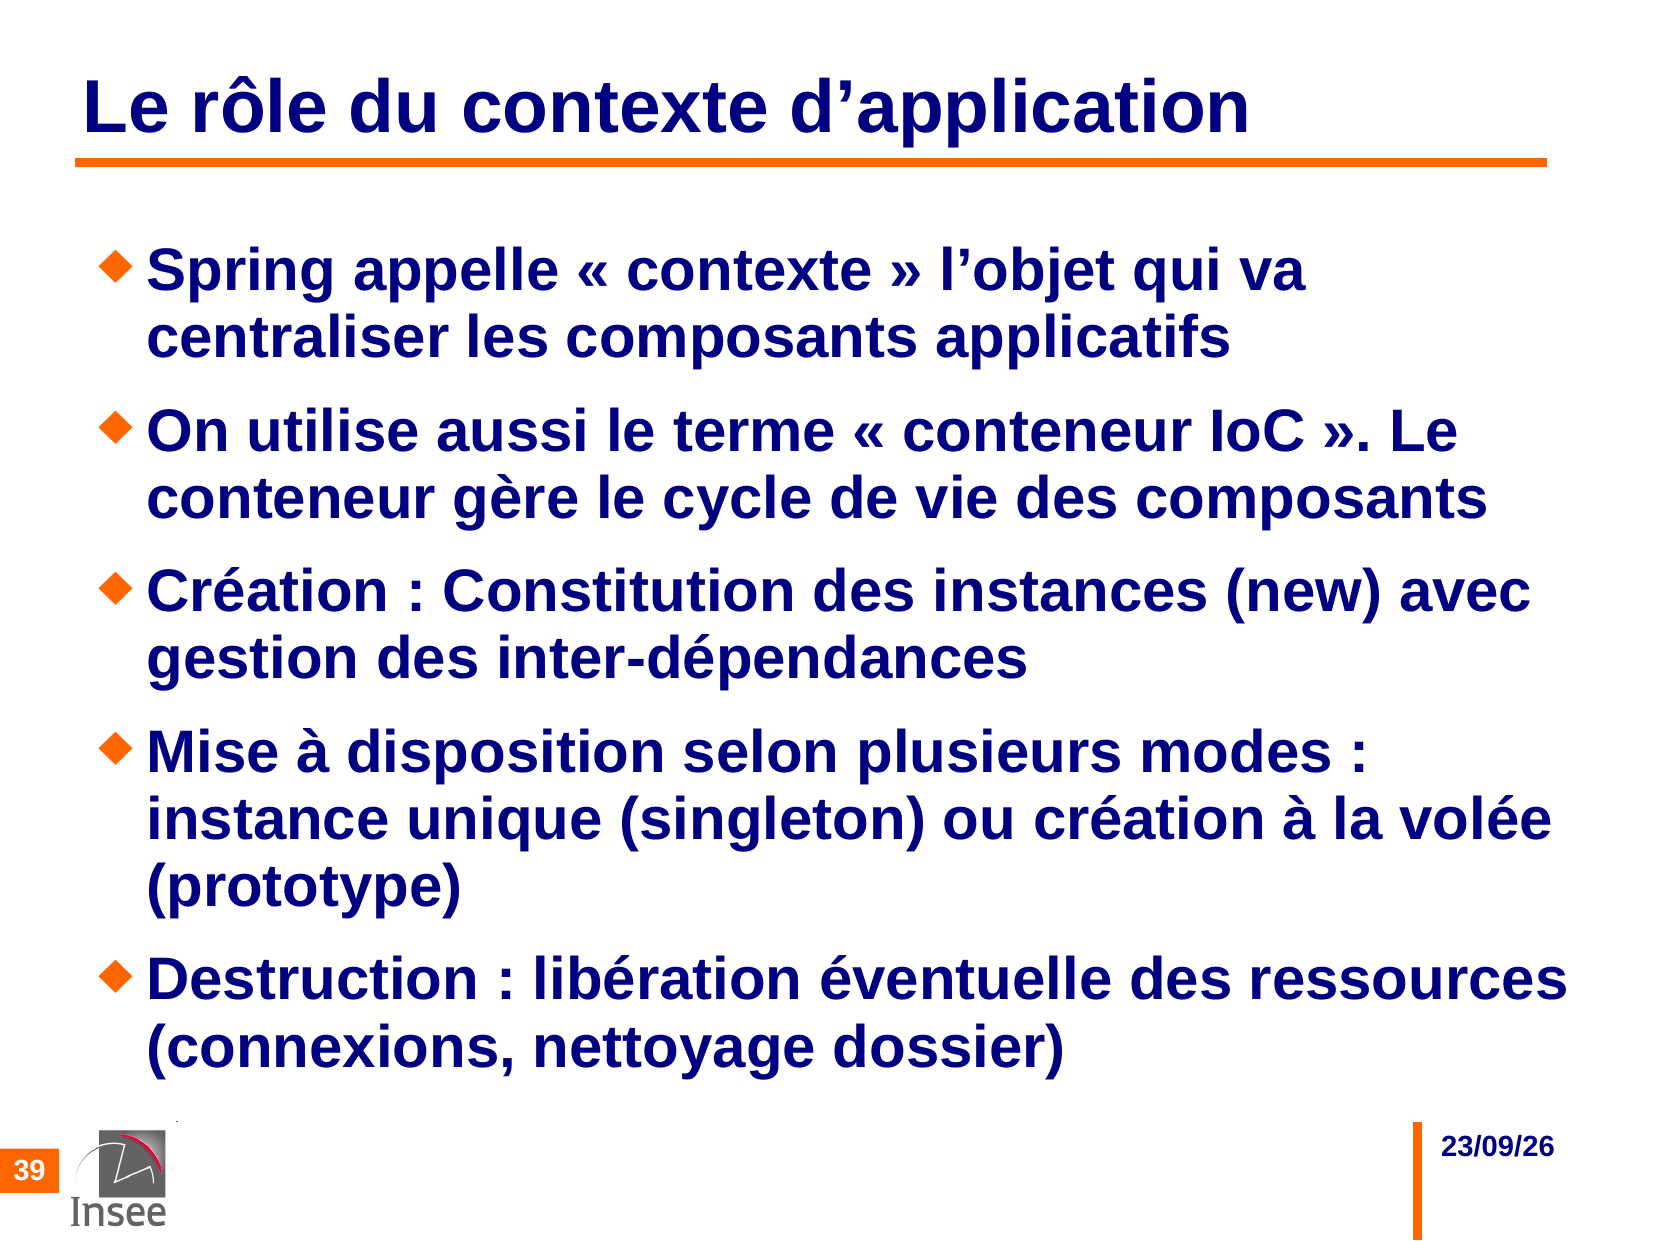

# Le rôle du contexte d’application
Spring appelle « contexte » l’objet qui va centraliser les composants applicatifs
On utilise aussi le terme « conteneur IoC ». Le conteneur gère le cycle de vie des composants
Création : Constitution des instances (new) avec gestion des inter-dépendances
Mise à disposition selon plusieurs modes : instance unique (singleton) ou création à la volée (prototype)
Destruction : libération éventuelle des ressources (connexions, nettoyage dossier)
39